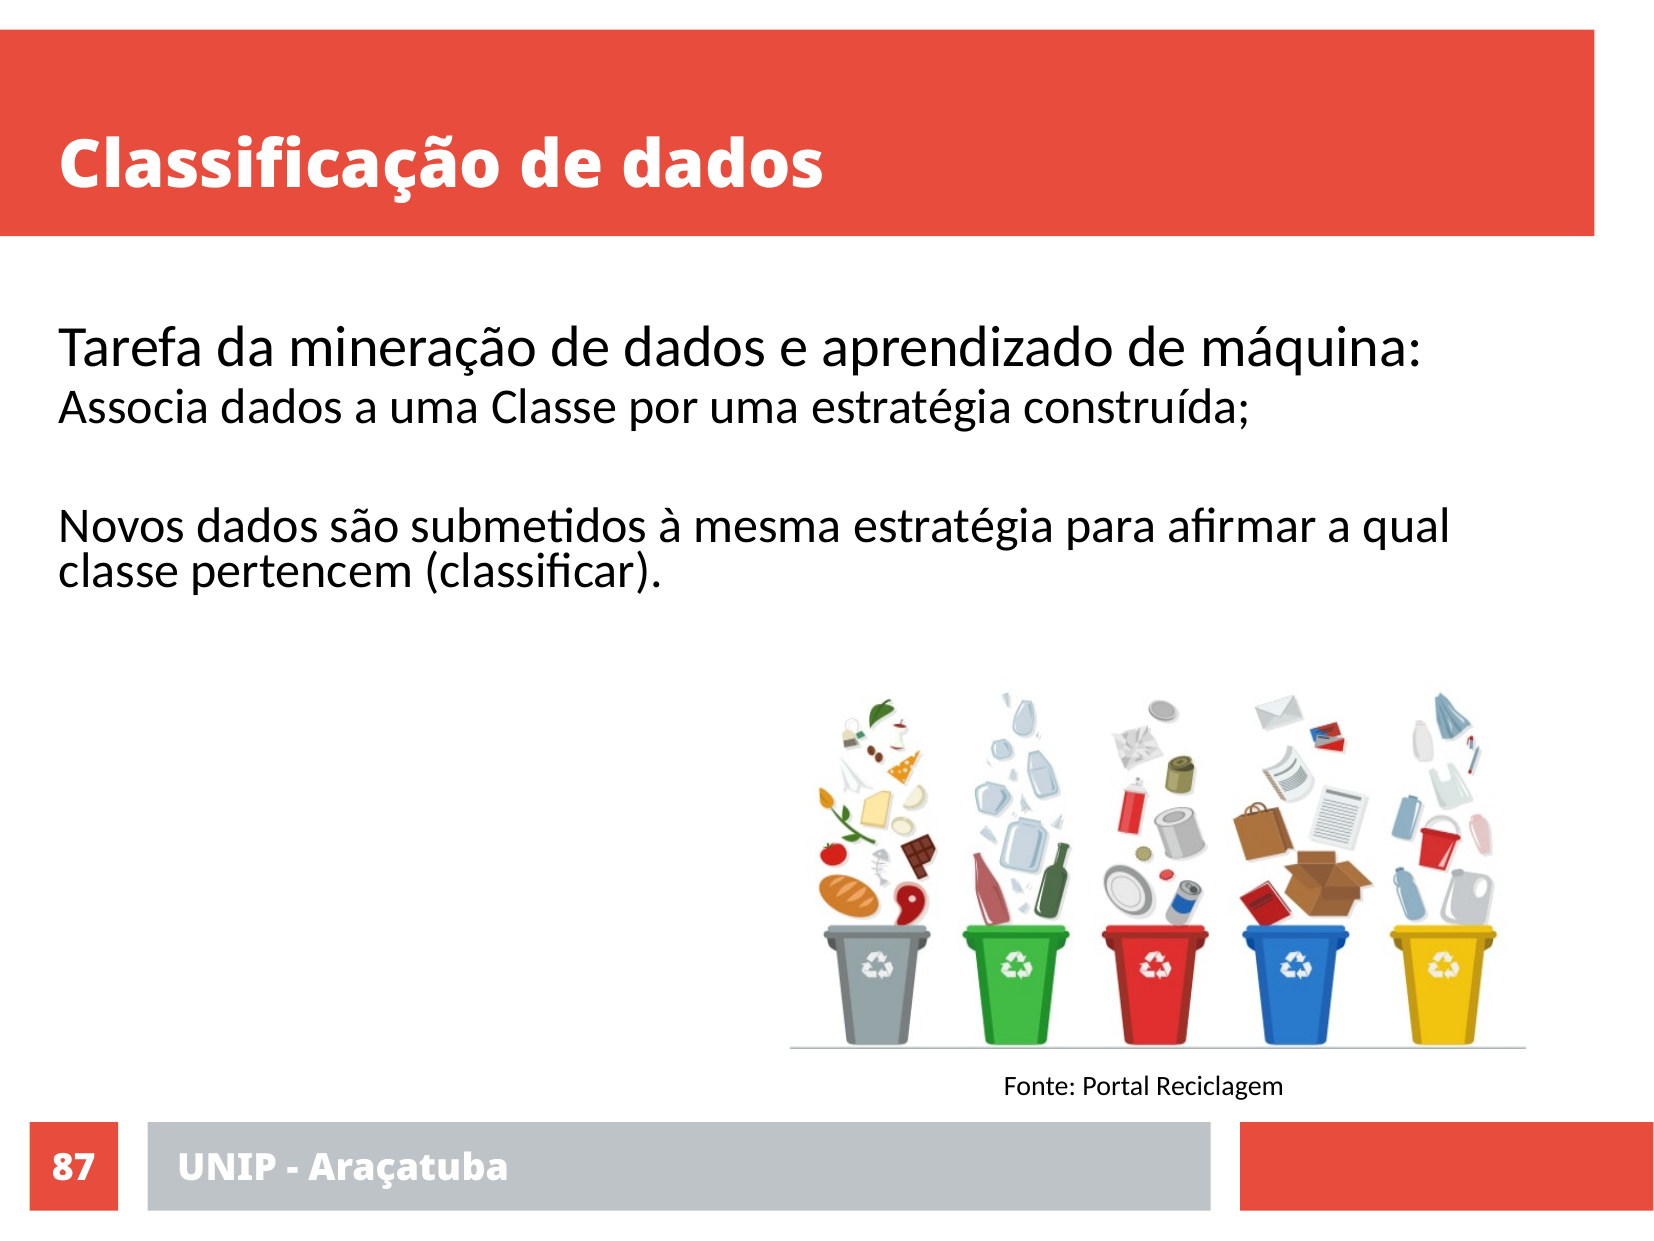

# Classificação de dados
Tarefa da mineração de dados e aprendizado de máquina:
Associa dados a uma Classe por uma estratégia construída;
Novos dados são submetidos à mesma estratégia para afirmar a qual classe pertencem (classificar).
Fonte: Portal Reciclagem
87
UNIP - Araçatuba